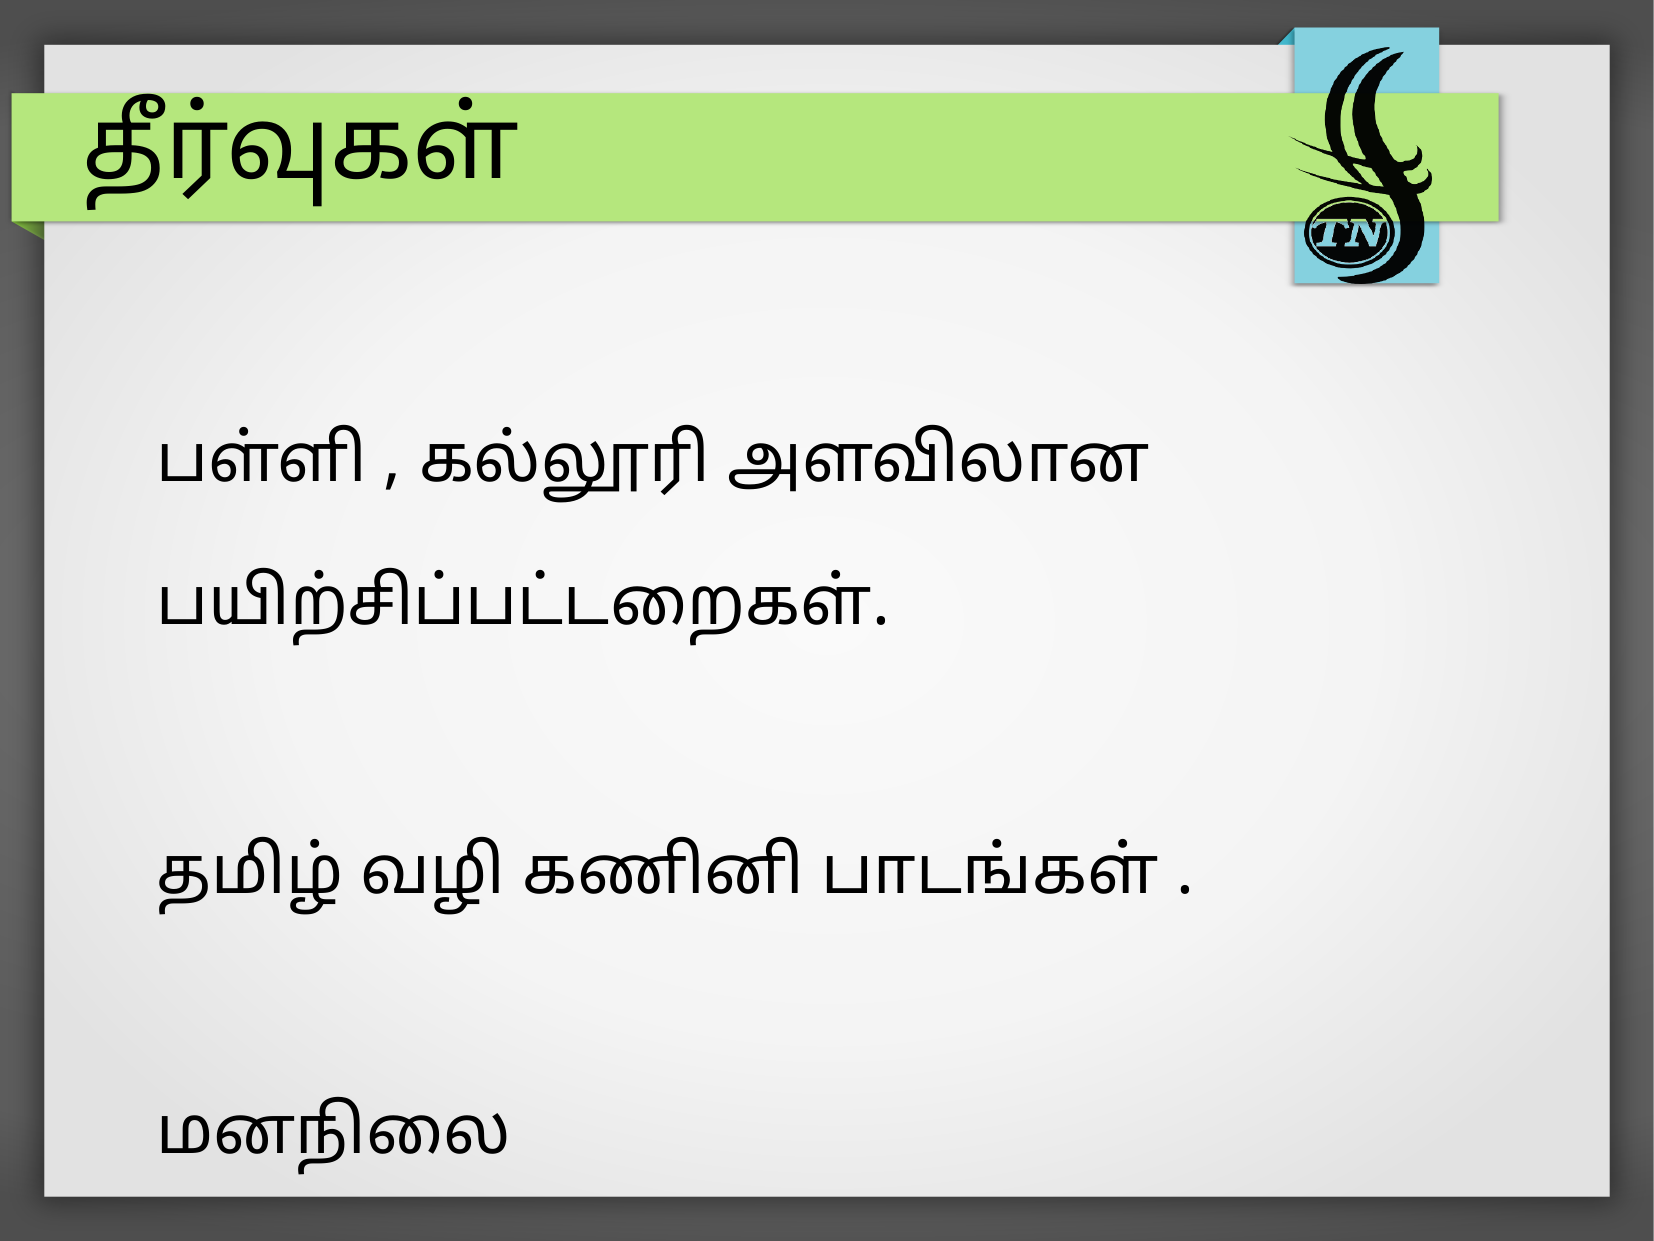

# தீர்வுகள்
பள்ளி , கல்லூரி அளவிலான பயிற்சிப்பட்டறைகள்.
தமிழ் வழி கணினி பாடங்கள் .
மனநிலை
கட்டற்ற மென்பொருட்களை ஊக்குவித்தல்